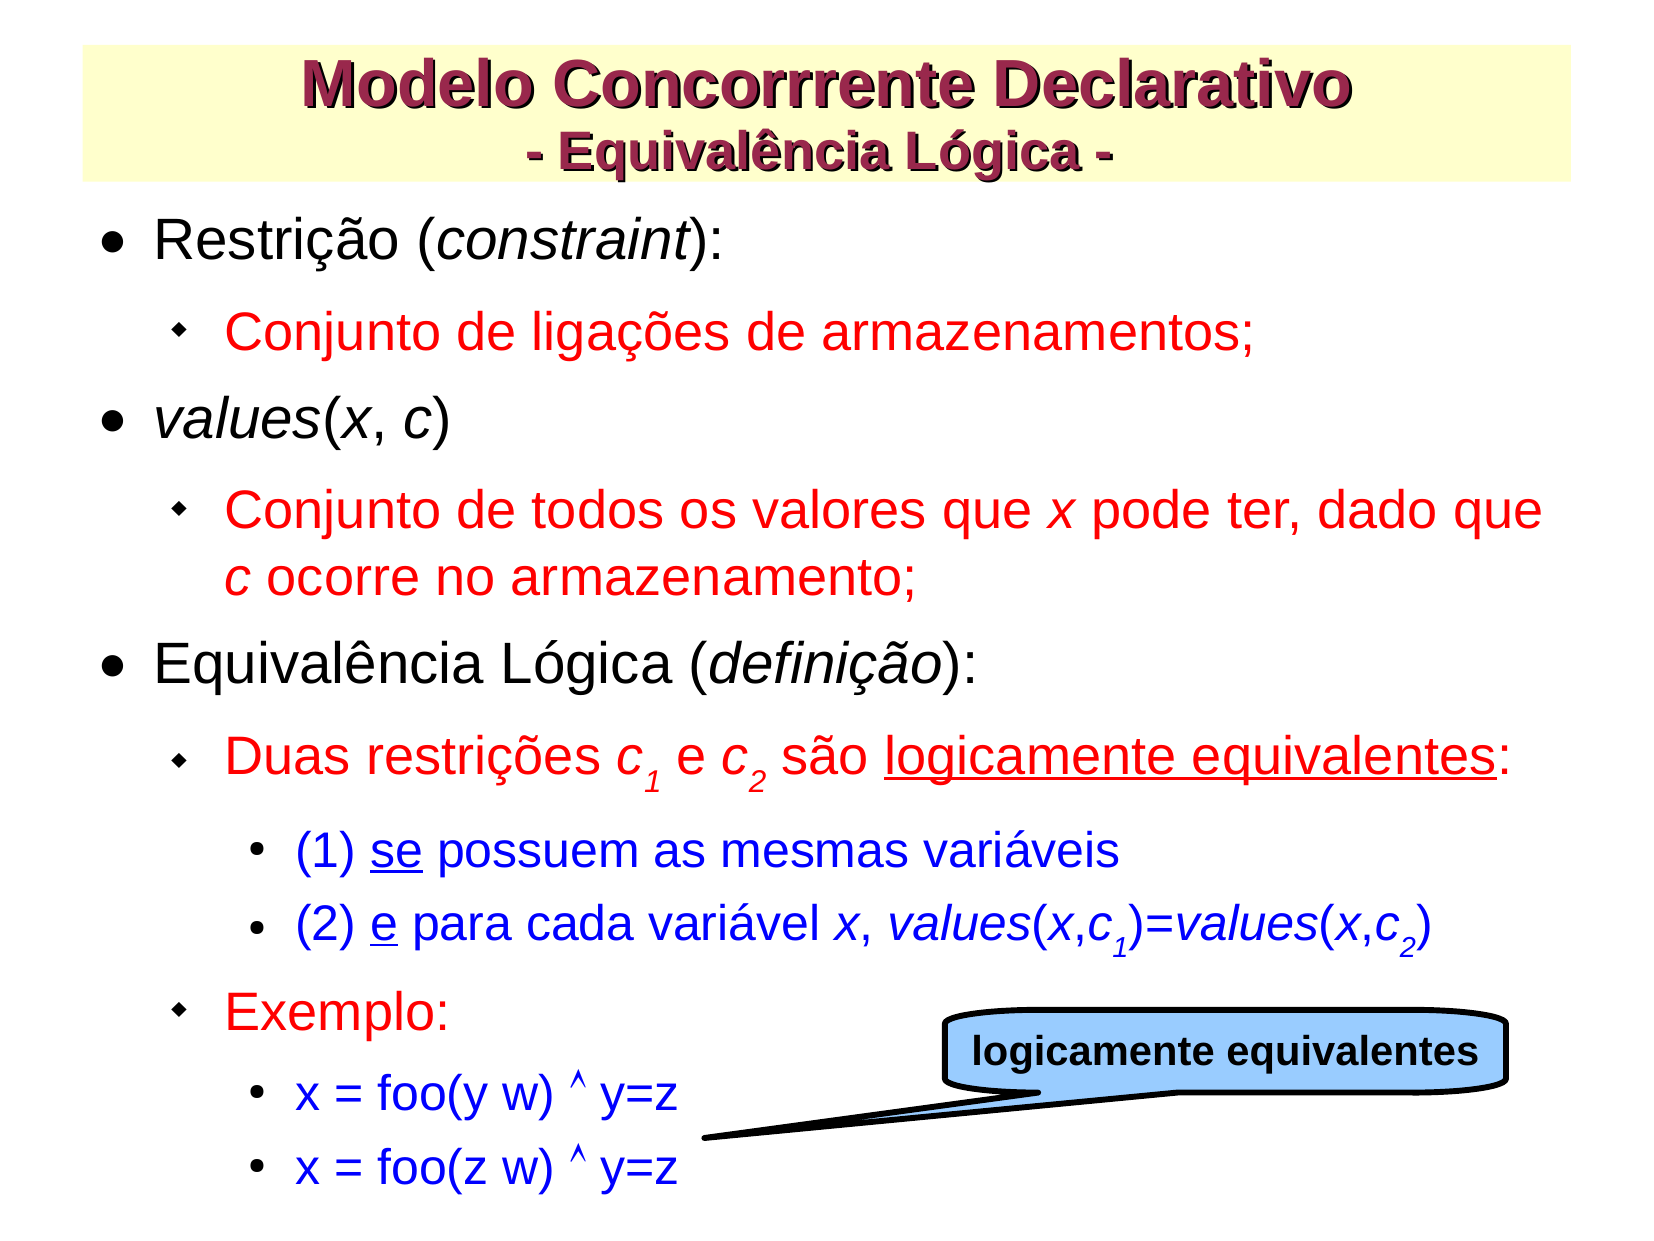

# Modelo Concorrrente Declarativo - Equivalência Lógica -
Restrição (constraint):
Conjunto de ligações de armazenamentos;
values(x, c)
Conjunto de todos os valores que x pode ter, dado que c ocorre no armazenamento;
Equivalência Lógica (definição):
Duas restrições c1 e c2 são logicamente equivalentes:
(1) se possuem as mesmas variáveis
(2) e para cada variável x, values(x,c1)=values(x,c2)
Exemplo:
x = foo(y w)  y=z
x = foo(z w)  y=z
logicamente equivalentes